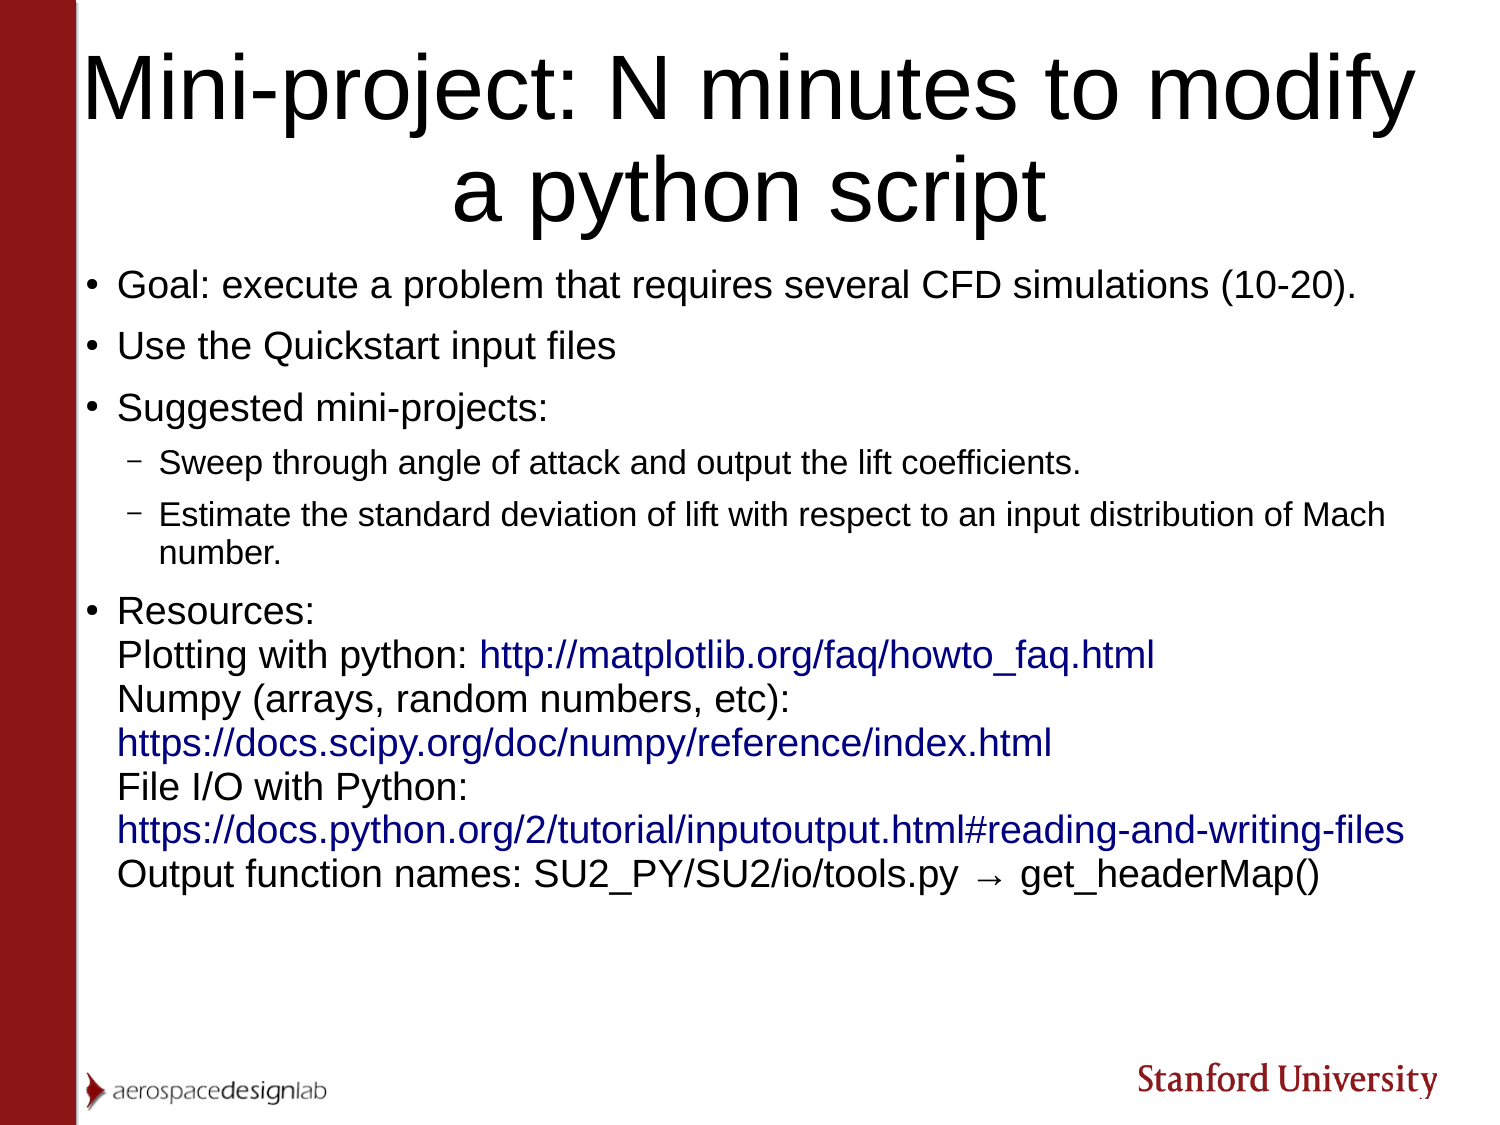

# Mini-project: N minutes to modify a python script
Goal: execute a problem that requires several CFD simulations (10-20).
Use the Quickstart input files
Suggested mini-projects:
Sweep through angle of attack and output the lift coefficients.
Estimate the standard deviation of lift with respect to an input distribution of Mach number.
Resources:
Plotting with python: http://matplotlib.org/faq/howto_faq.html
Numpy (arrays, random numbers, etc): https://docs.scipy.org/doc/numpy/reference/index.html
File I/O with Python: https://docs.python.org/2/tutorial/inputoutput.html#reading-and-writing-files
Output function names: SU2_PY/SU2/io/tools.py → get_headerMap()